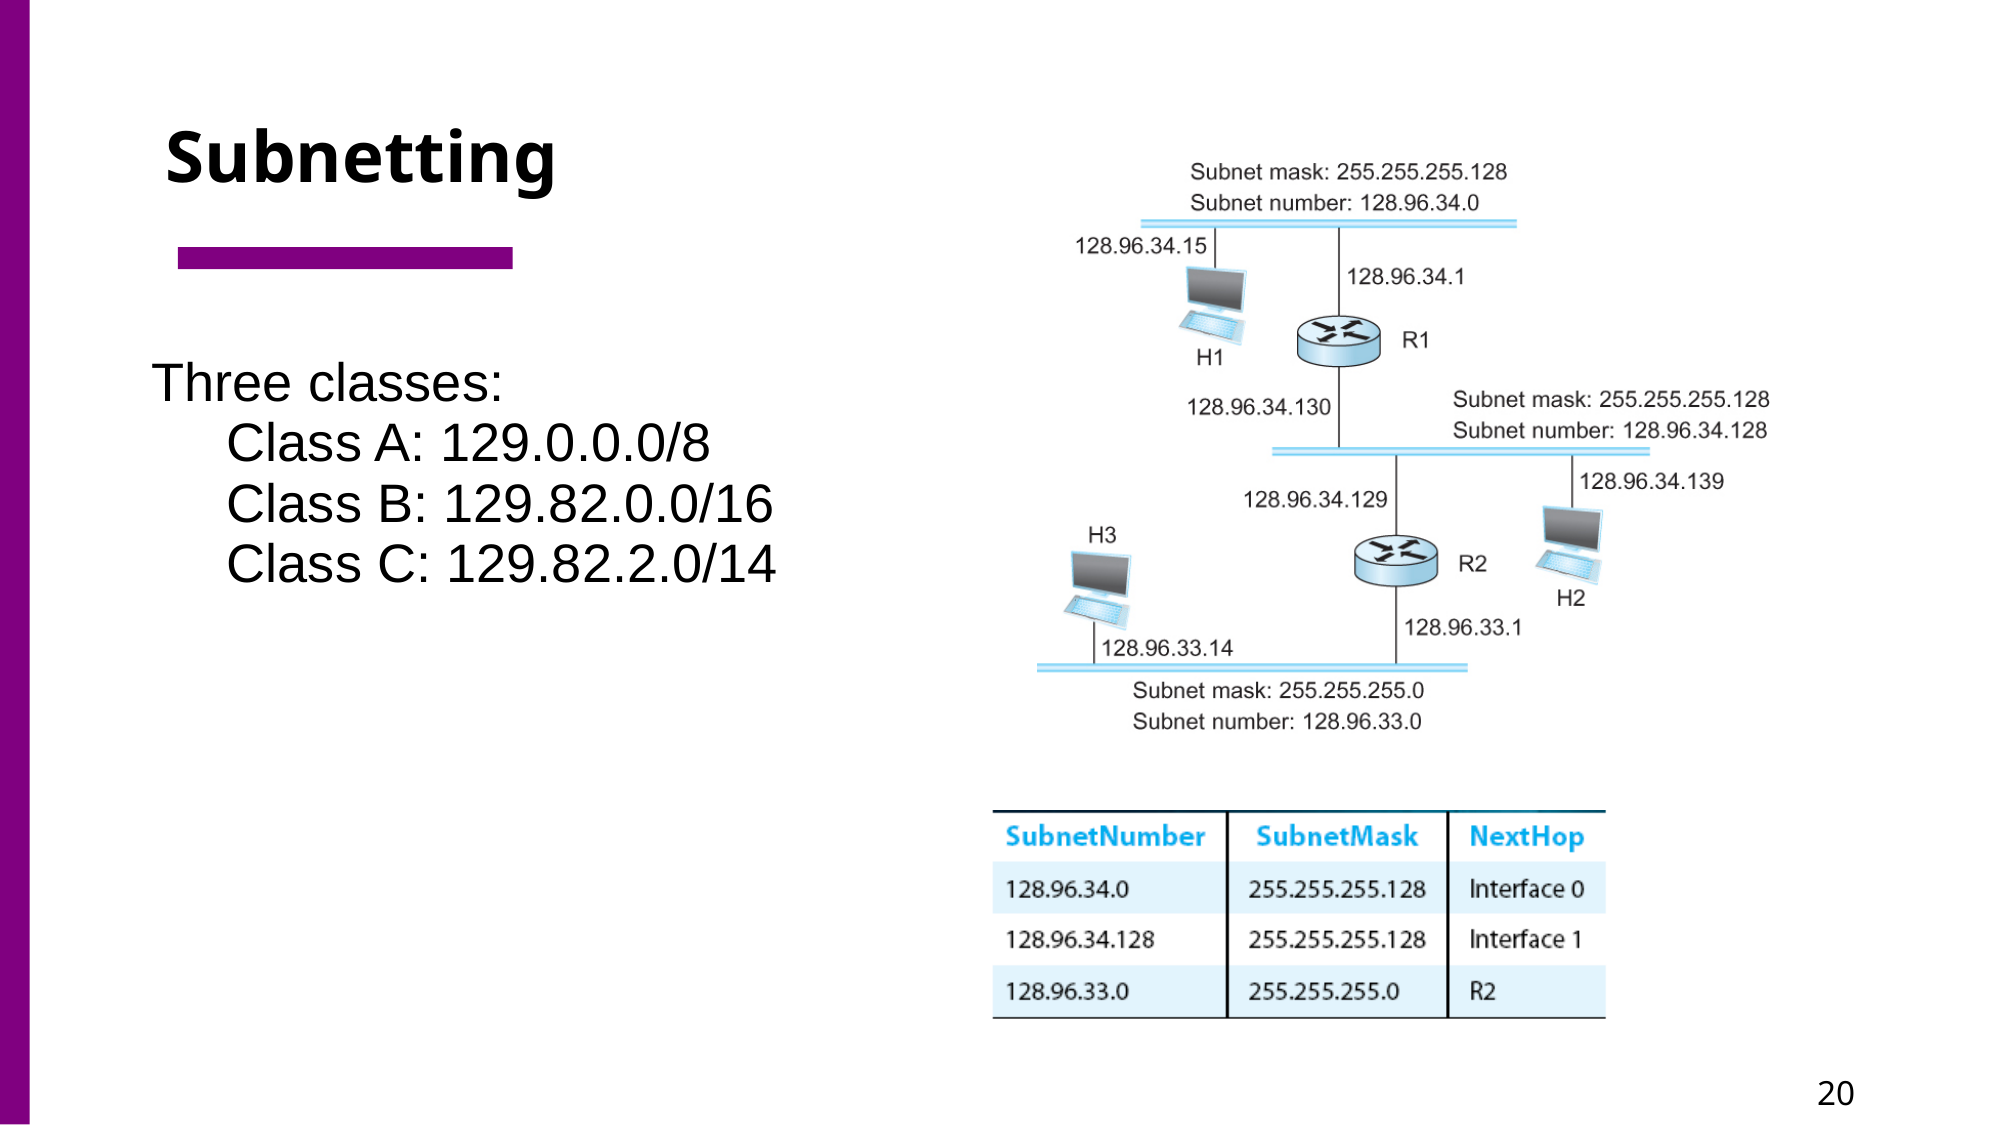

Subnetting
Three classes:
	Class A: 129.0.0.0/8
	Class B: 129.82.0.0/16
	Class C: 129.82.2.0/14